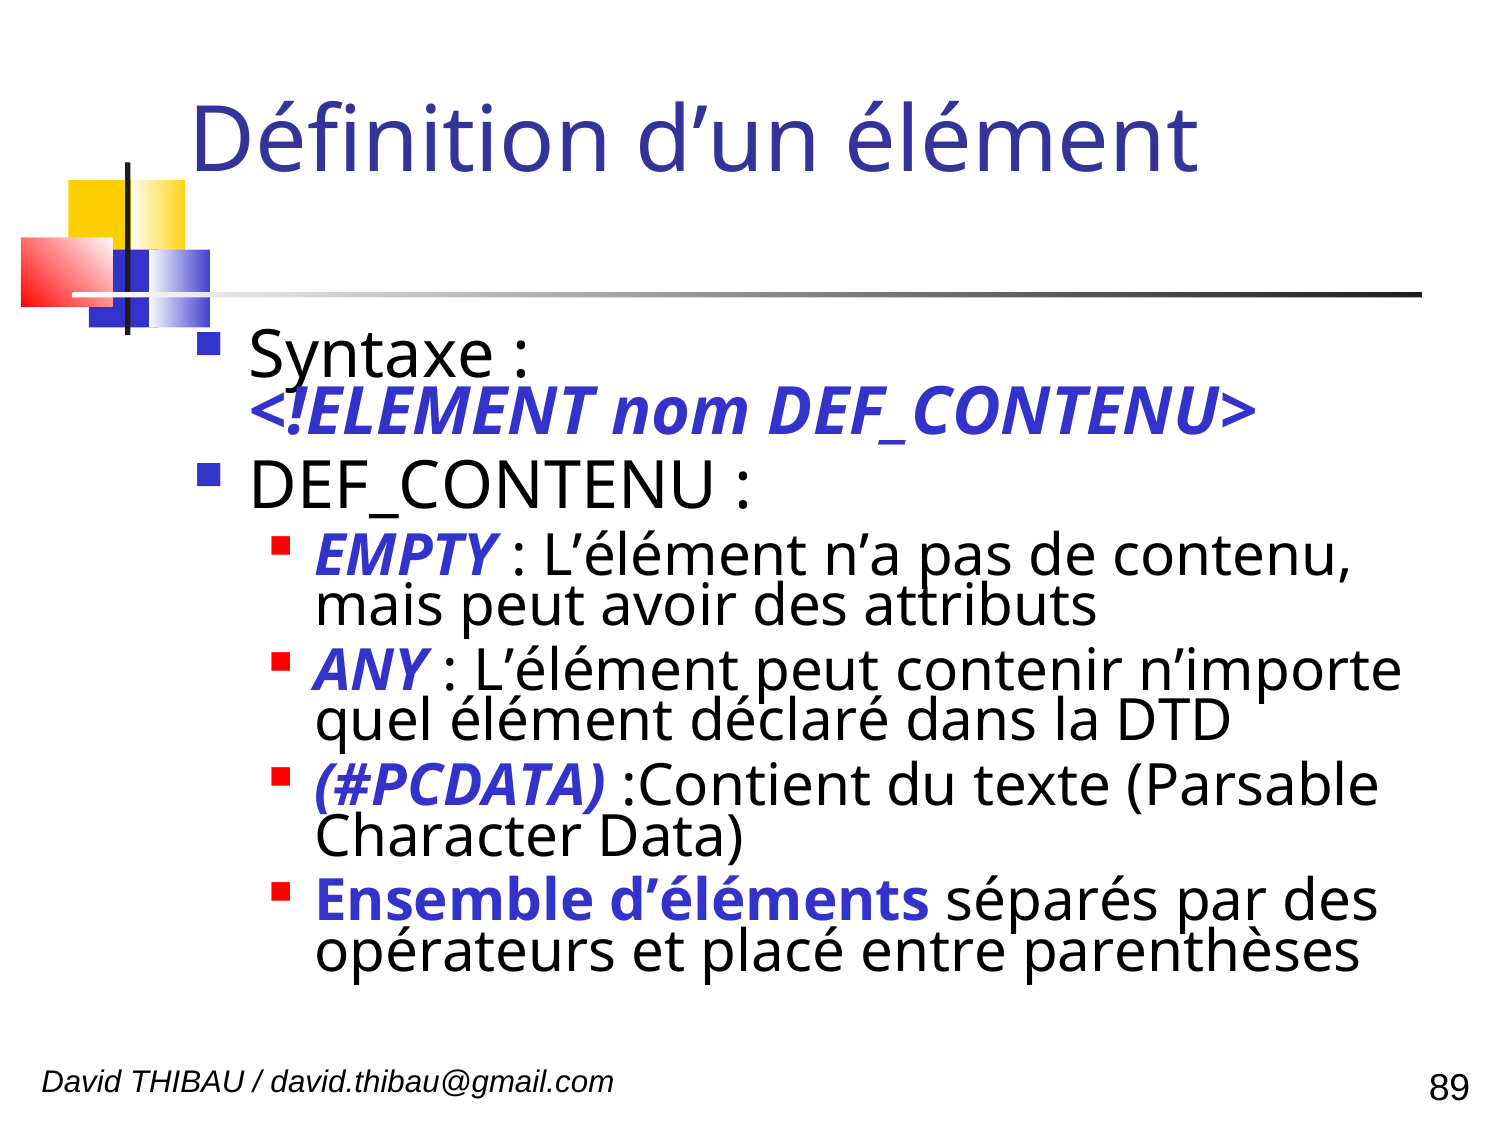

# Définition d’un élément
Syntaxe :
<!ELEMENT nom DEF_CONTENU>
DEF_CONTENU :
EMPTY : L’élément n’a pas de contenu, mais peut avoir des attributs
ANY : L’élément peut contenir n’importe quel élément déclaré dans la DTD
(#PCDATA) :Contient du texte (Parsable Character Data)
Ensemble d’éléments séparés par des opérateurs et placé entre parenthèses